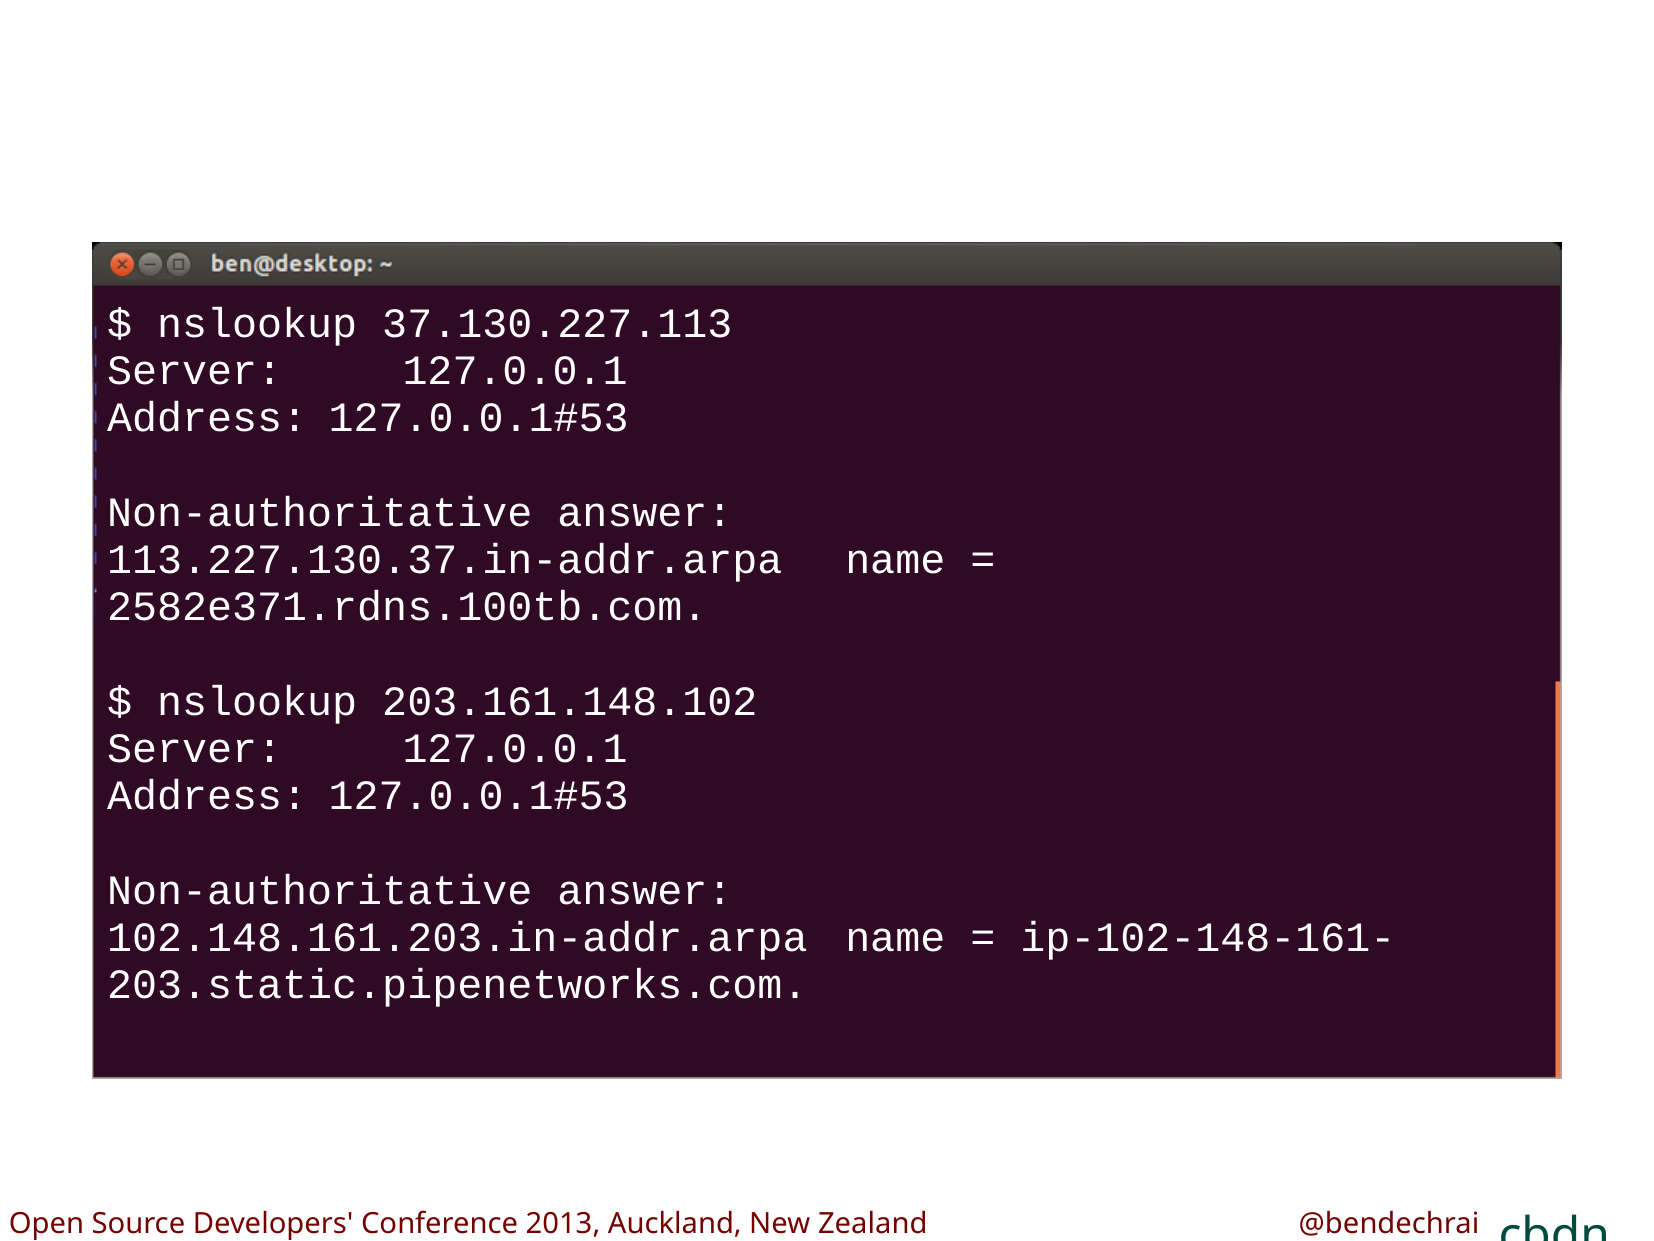

$ nslookup 37.130.227.113
Server:		127.0.0.1
Address:	127.0.0.1#53
Non-authoritative answer:
113.227.130.37.in-addr.arpa	name = 2582e371.rdns.100tb.com.
$ nslookup 203.161.148.102
Server:		127.0.0.1
Address:	127.0.0.1#53
Non-authoritative answer:
102.148.161.203.in-addr.arpa	name = ip-102-148-161-203.static.pipenetworks.com.
cbdn
Open Source Developers' Conference 2013, Auckland, New Zealand
@bendechrai